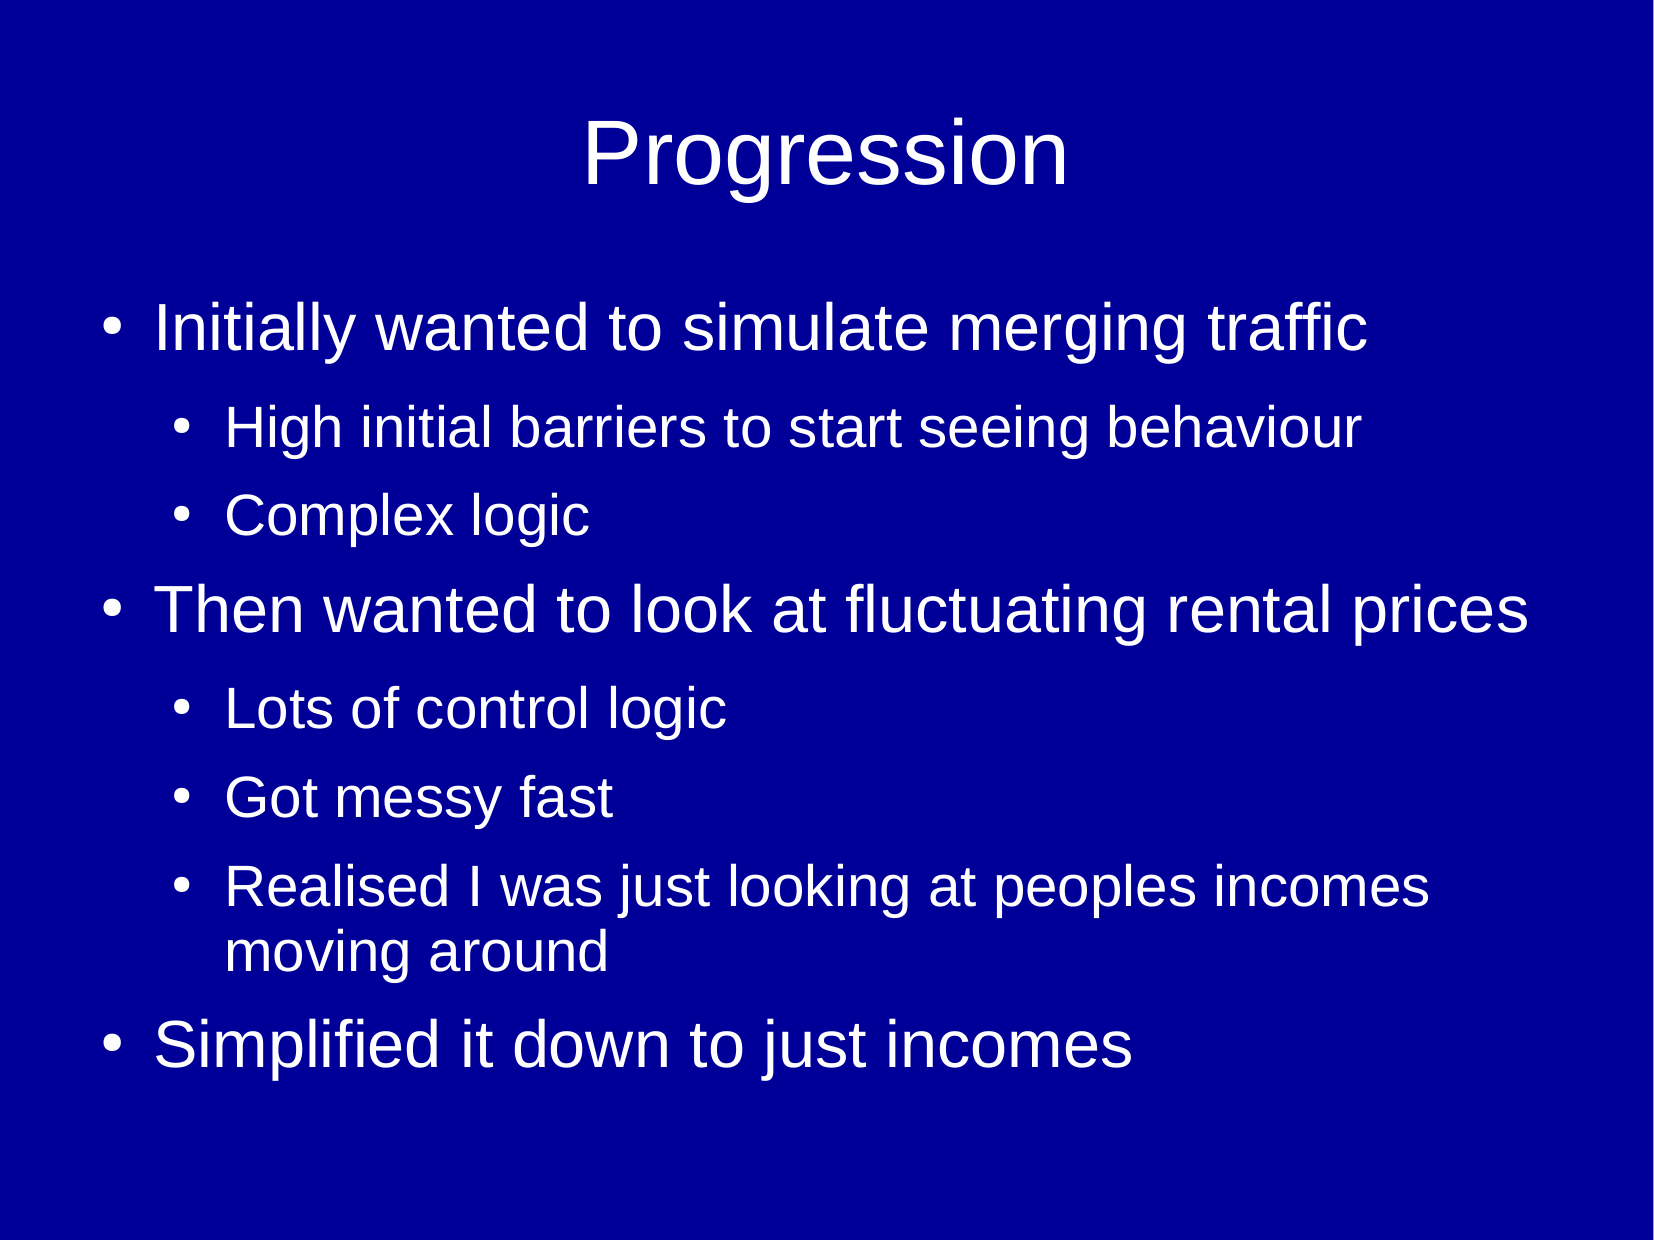

# Progression
Initially wanted to simulate merging traffic
High initial barriers to start seeing behaviour
Complex logic
Then wanted to look at fluctuating rental prices
Lots of control logic
Got messy fast
Realised I was just looking at peoples incomes moving around
Simplified it down to just incomes